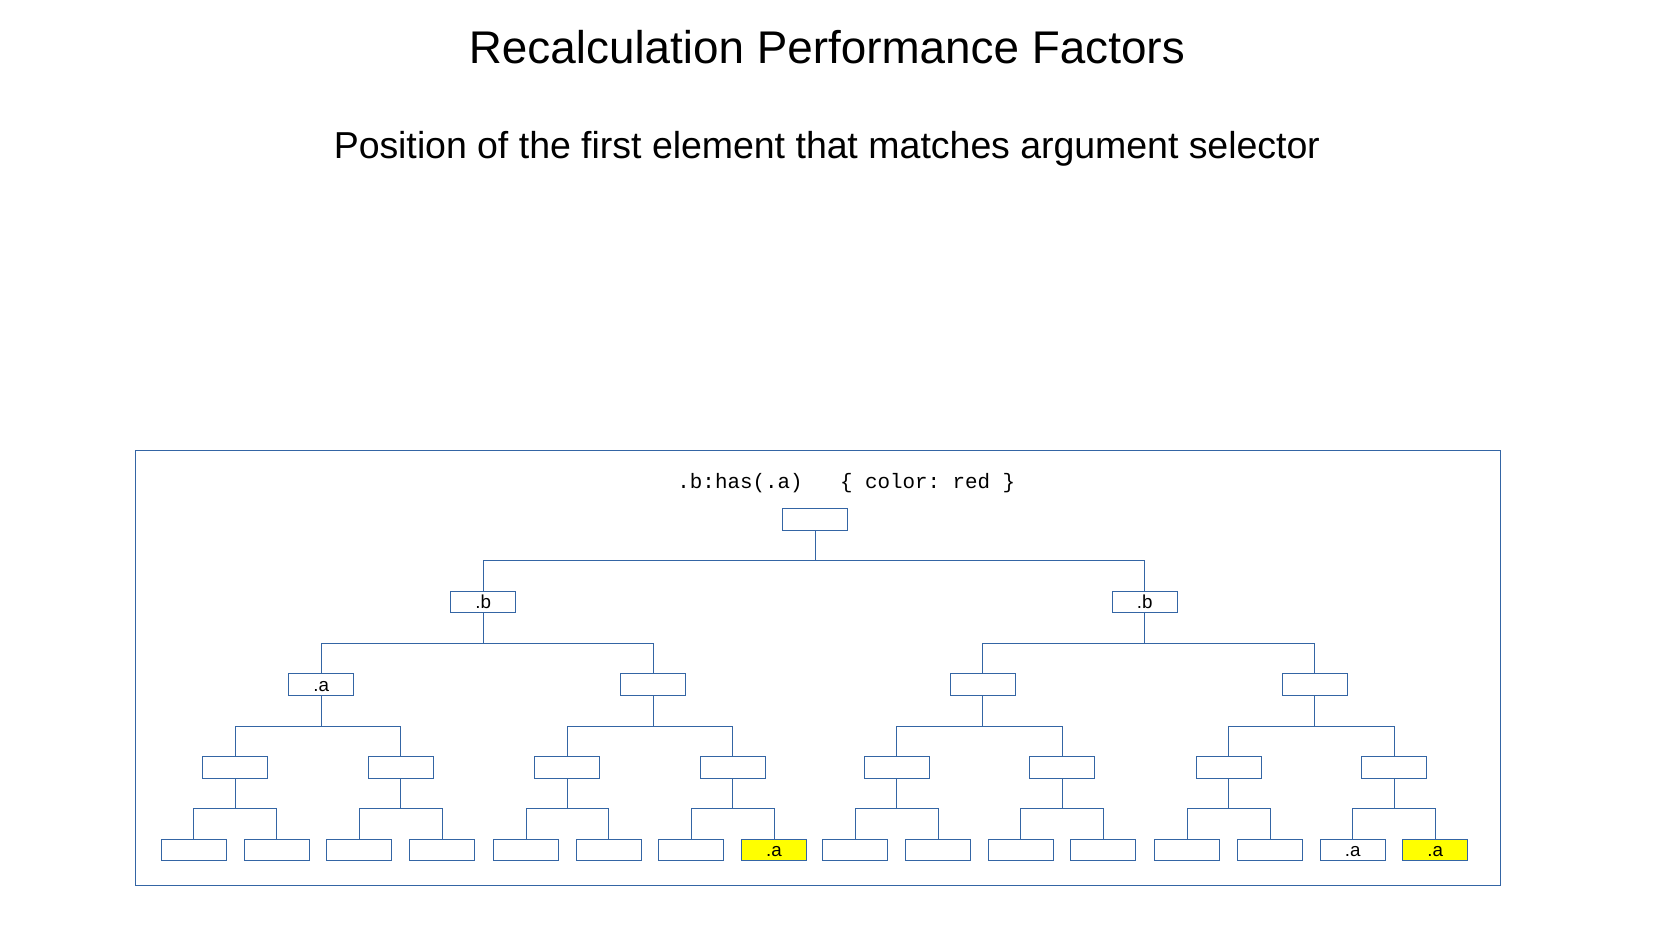

Recalculation Performance Factors
Position of the first element that matches argument selector
.b:has(.a) { color: red }
.b
.b
.a
.a
.a
.a